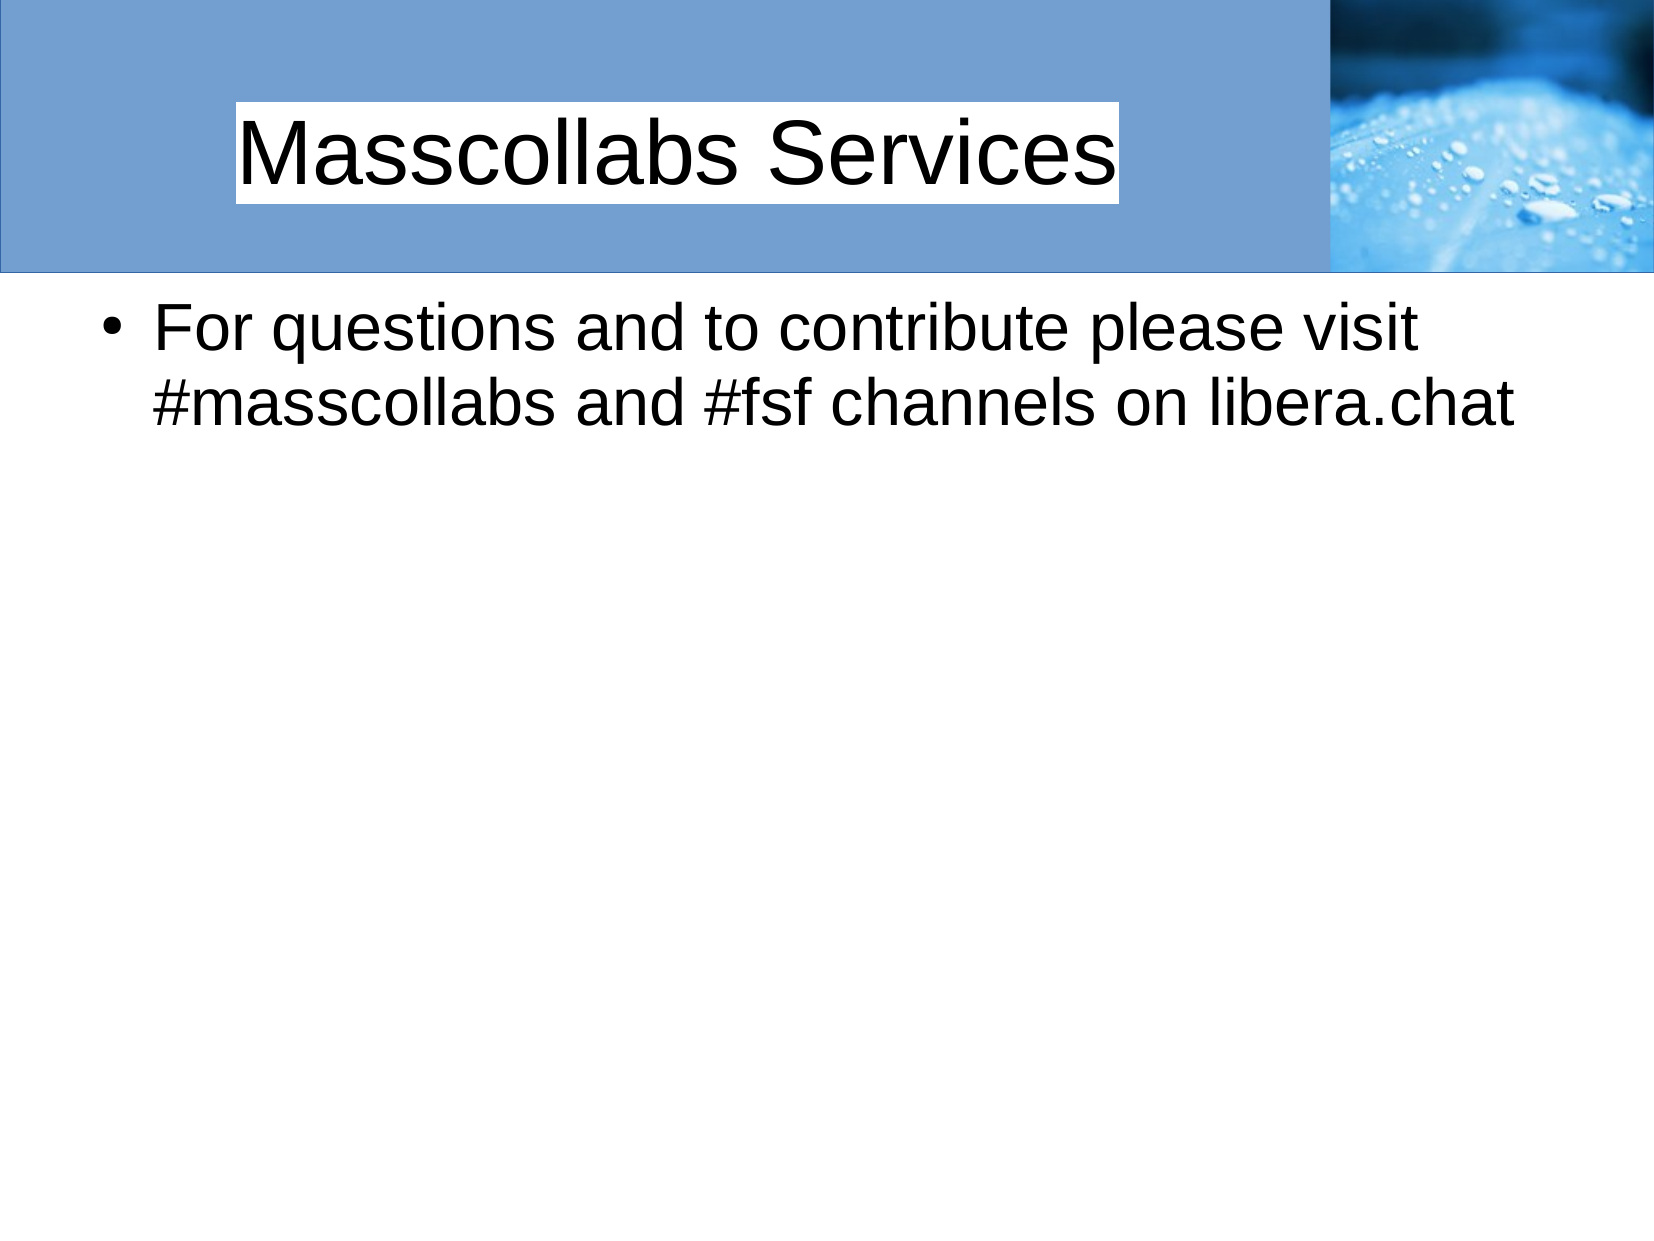

# Masscollabs Services
For questions and to contribute please visit #masscollabs and #fsf channels on libera.chat